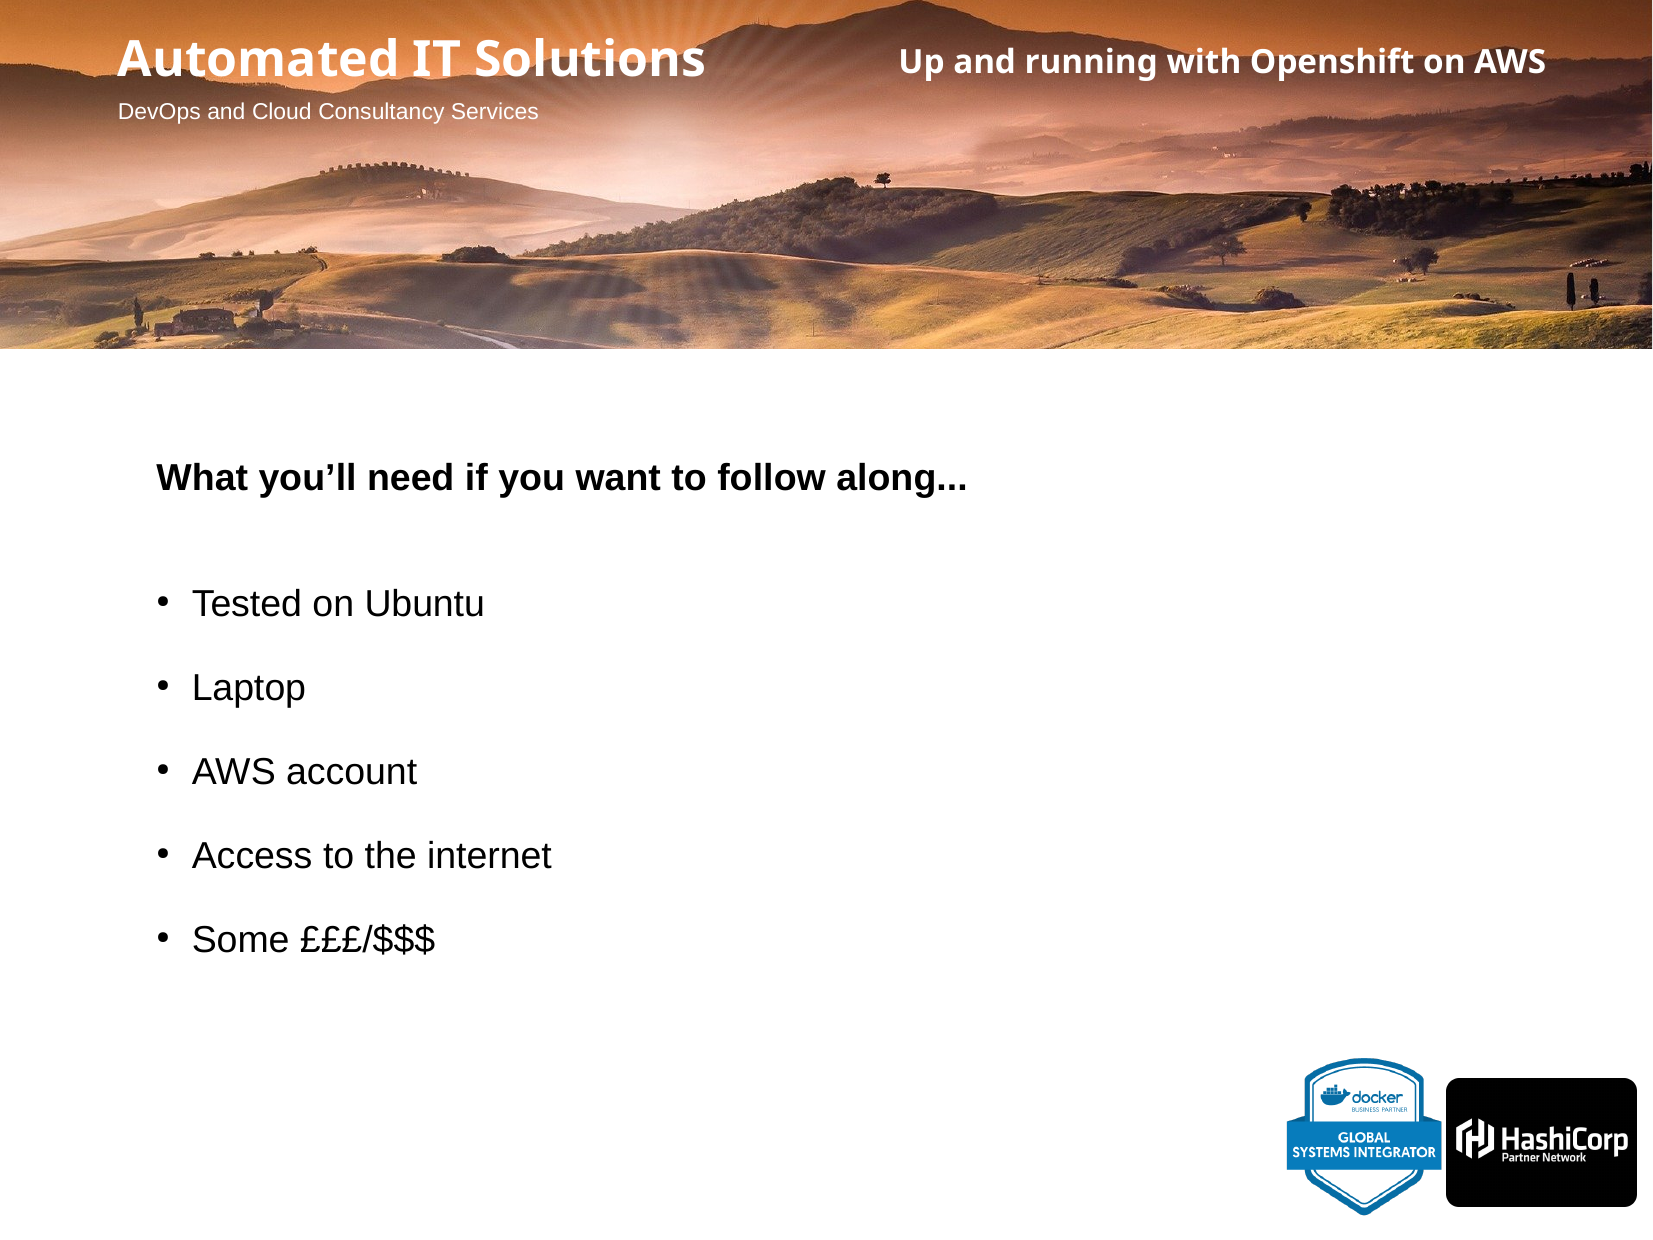

Up and running with Openshift on AWS
What you’ll need if you want to follow along...
Tested on Ubuntu
Laptop
AWS account
Access to the internet
Some £££/$$$